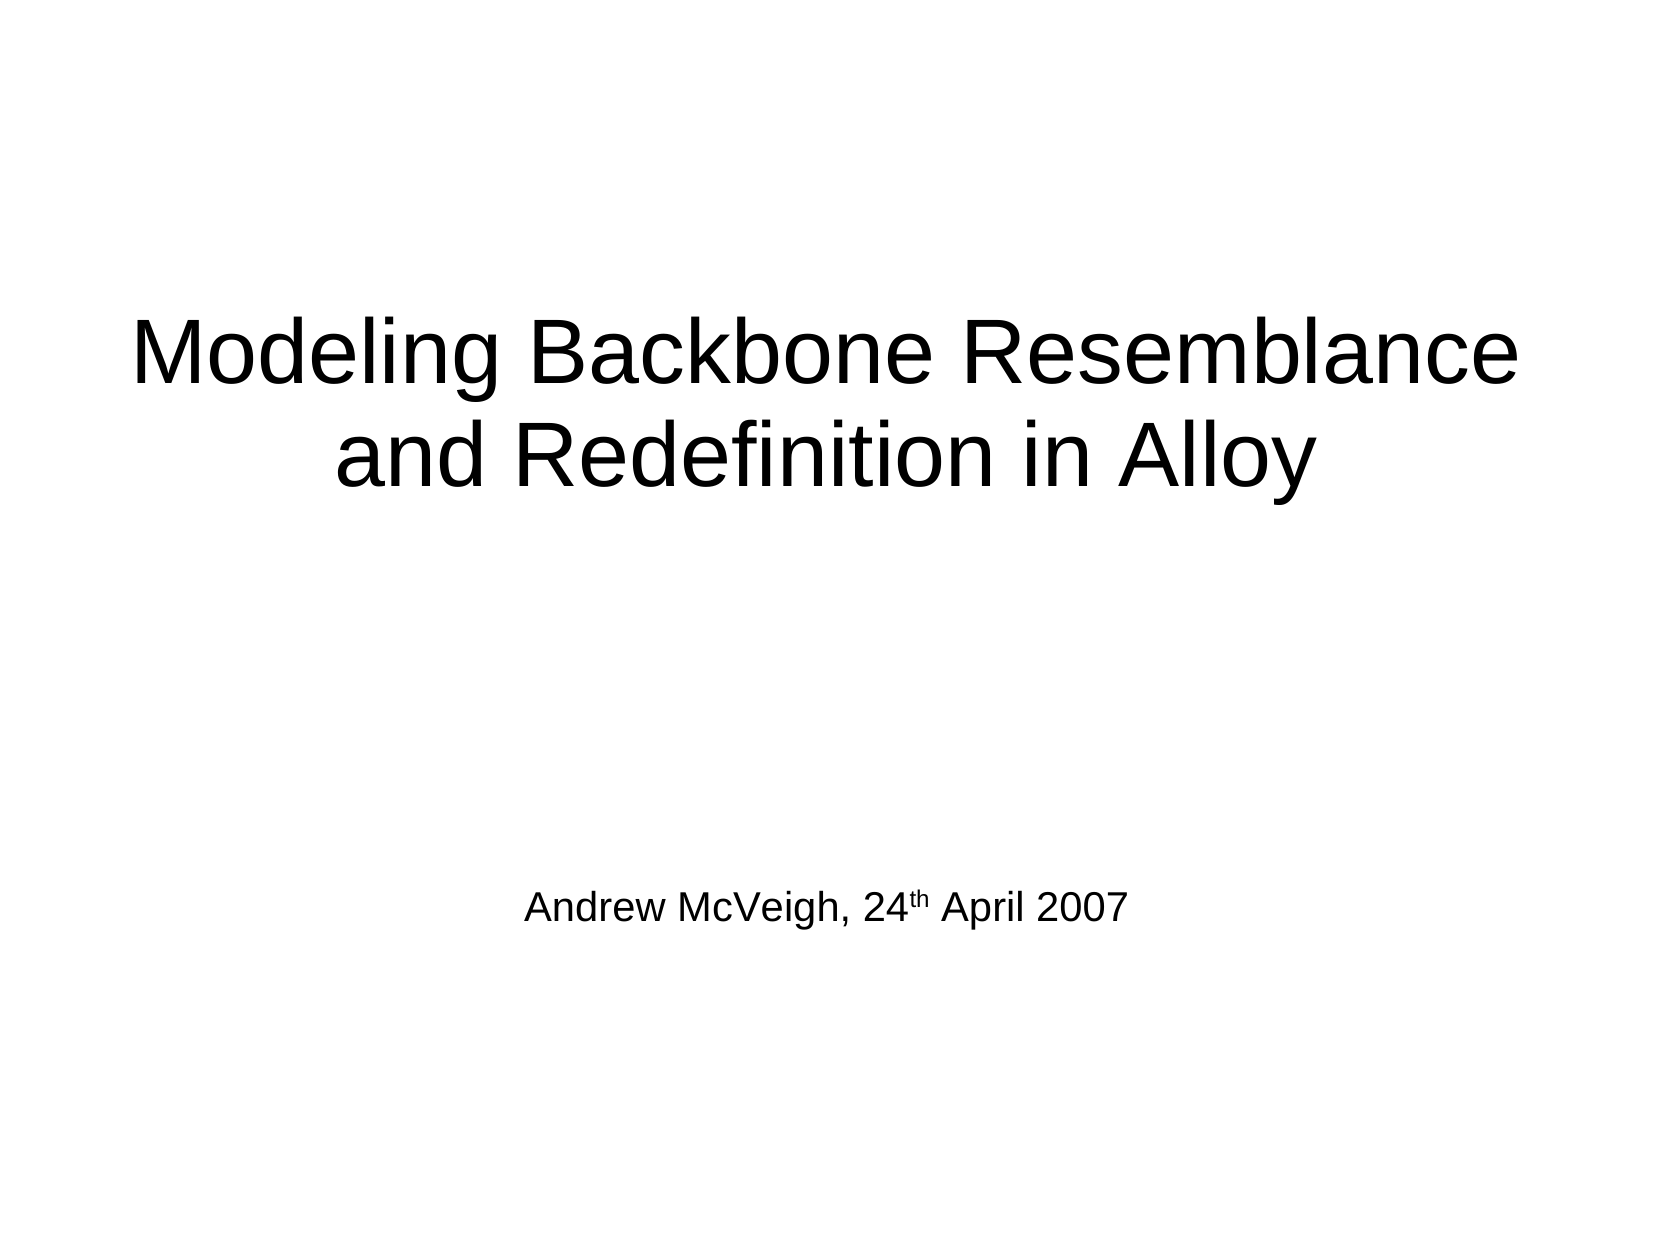

# Modeling Backbone Resemblance and Redefinition in Alloy
Andrew McVeigh, 24th April 2007